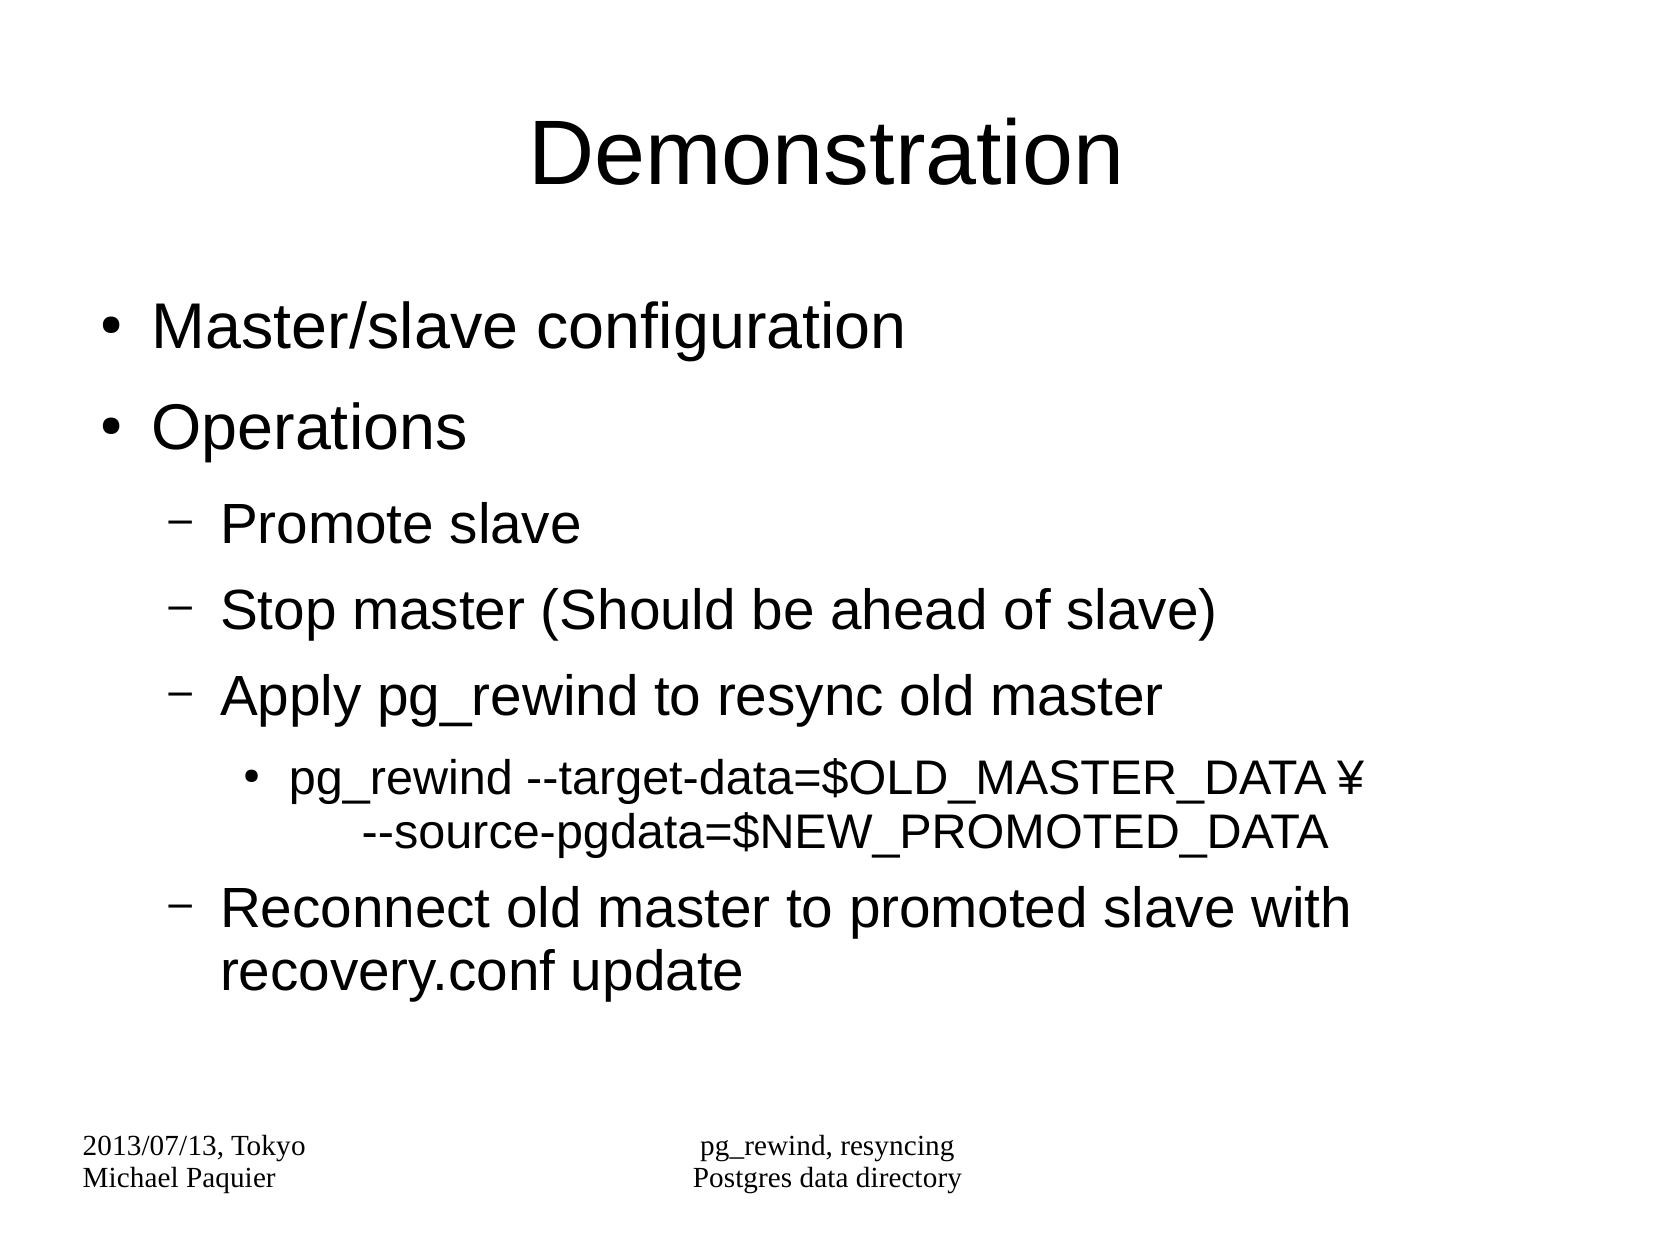

# Demonstration
Master/slave configuration
Operations
Promote slave
Stop master (Should be ahead of slave)
Apply pg_rewind to resync old master
pg_rewind --target-data=$OLD_MASTER_DATA ¥
				--source-pgdata=$NEW_PROMOTED_DATA
Reconnect old master to promoted slave with recovery.conf update